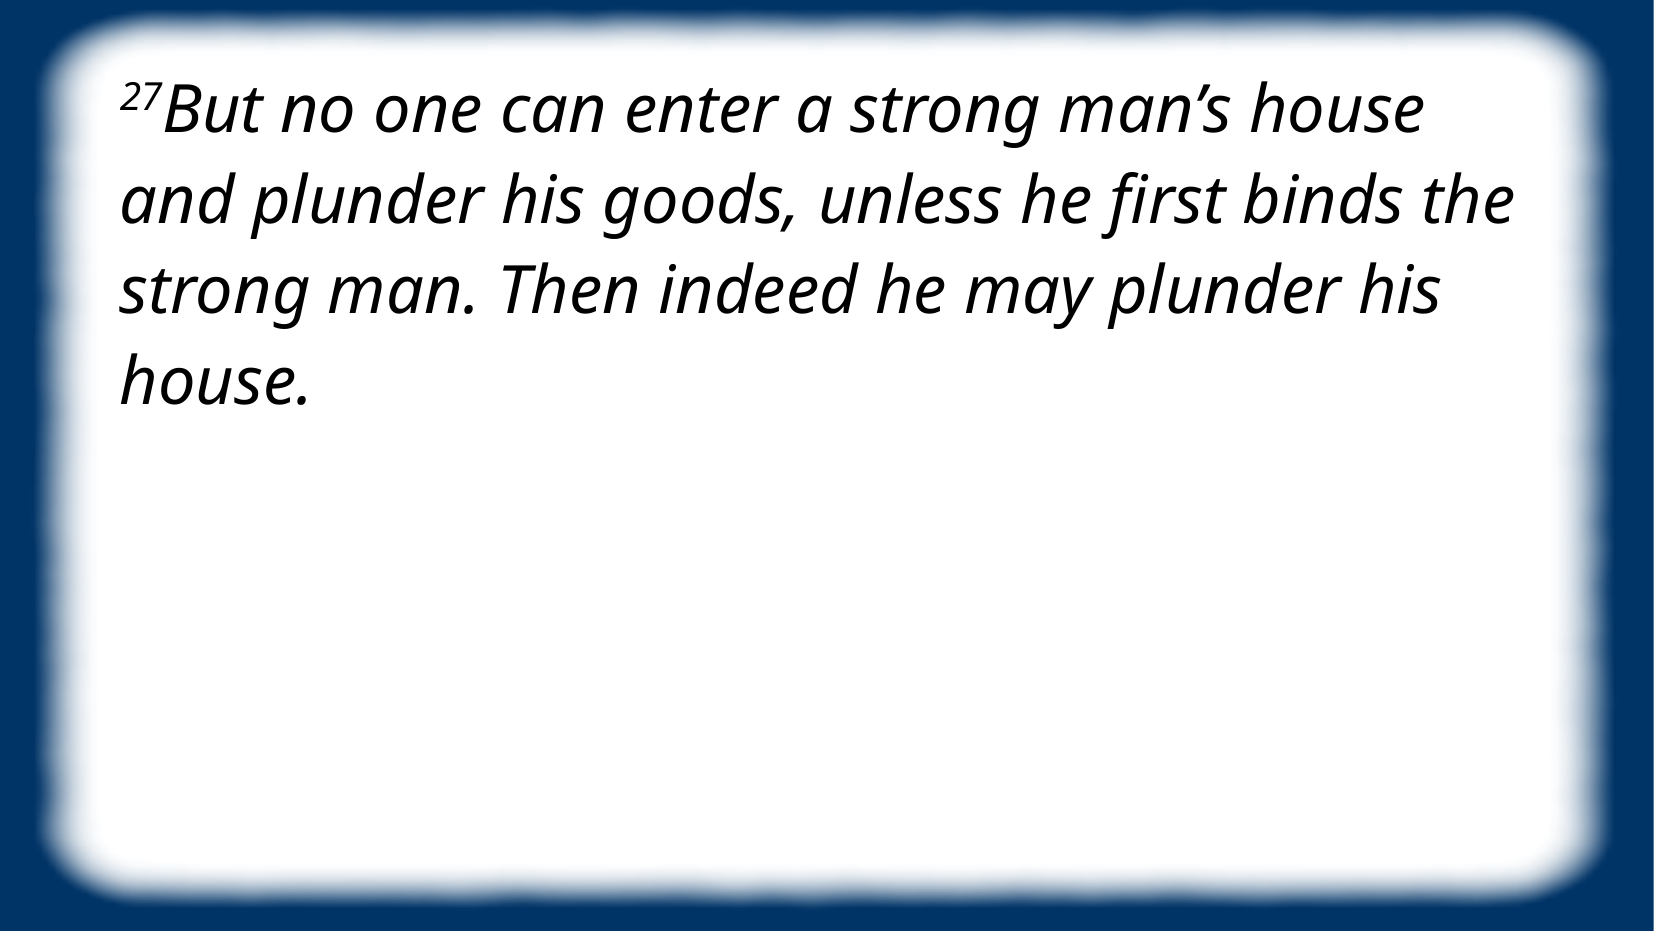

27But no one can enter a strong man’s house and plunder his goods, unless he first binds the strong man. Then indeed he may plunder his house.